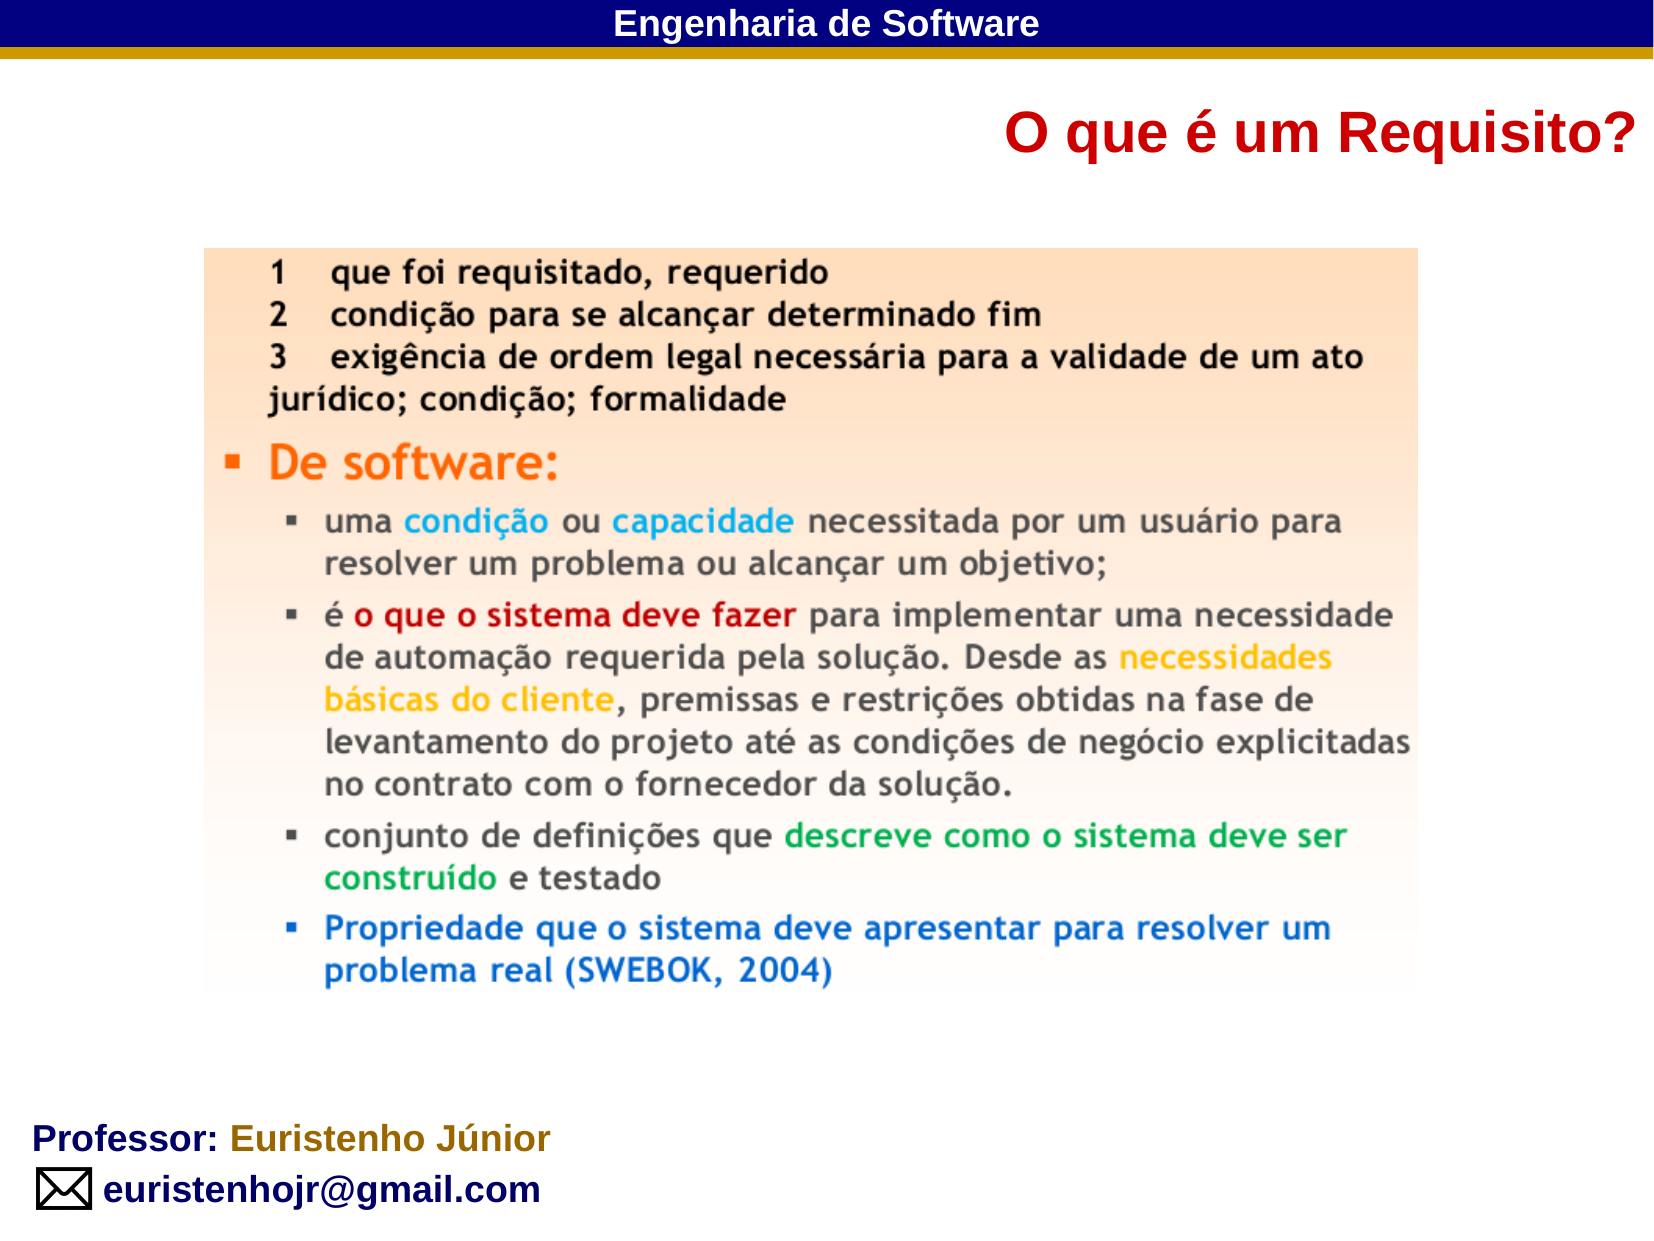

Engenharia de Software
O que é um Requisito?
Professor: Euristenho Júnior
euristenhojr@gmail.com